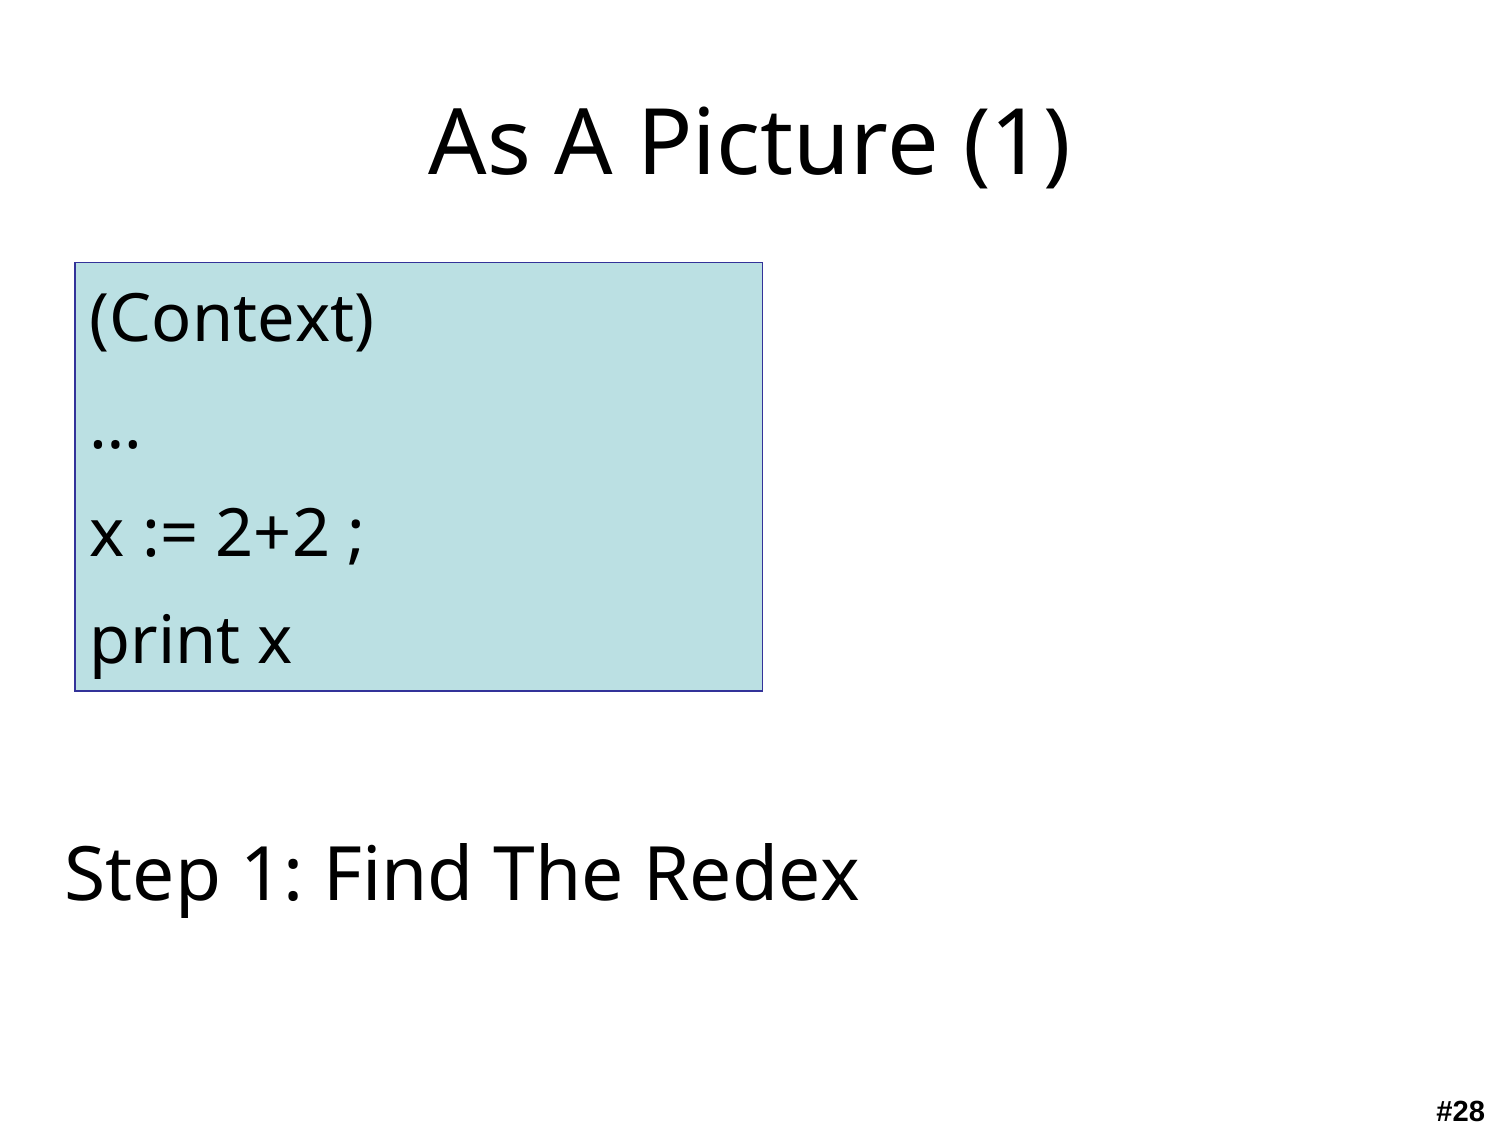

# As A Picture (1)
(Context)
…
x := 2+2 ;
print x
Step 1: Find The Redex
28